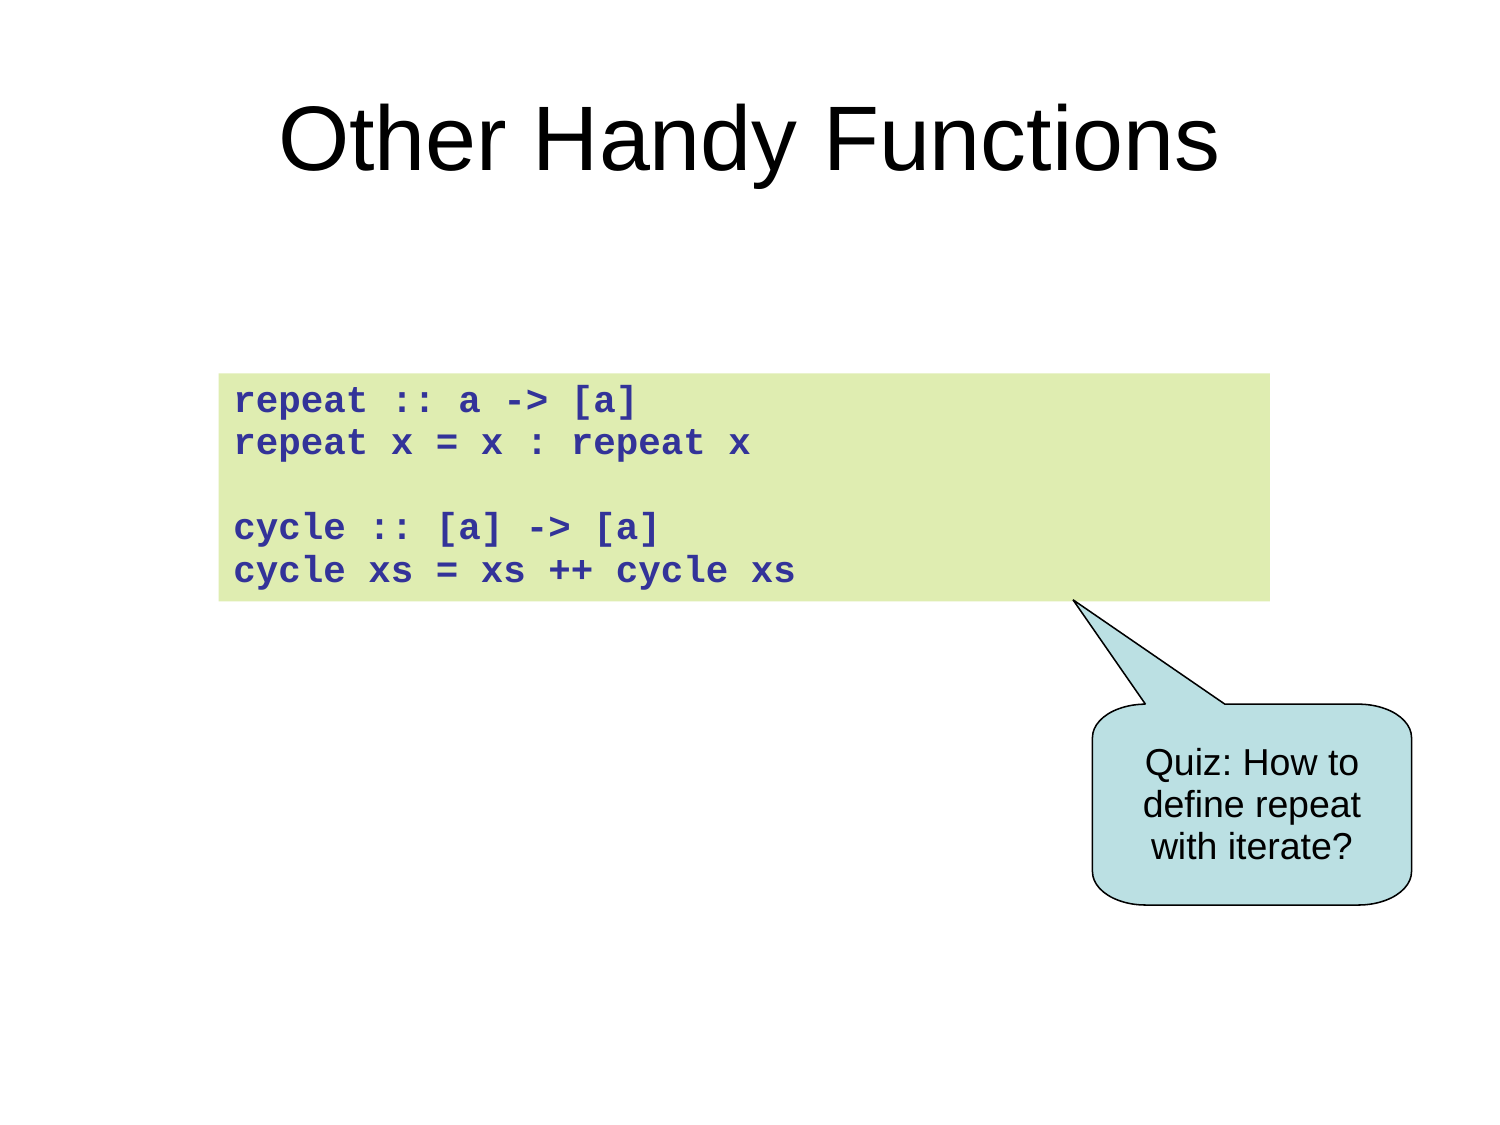

# Other Handy Functions
repeat :: a -> [a]
repeat x = x : repeat x
cycle :: [a] -> [a]
cycle xs = xs ++ cycle xs
Quiz: How to define repeat with iterate?